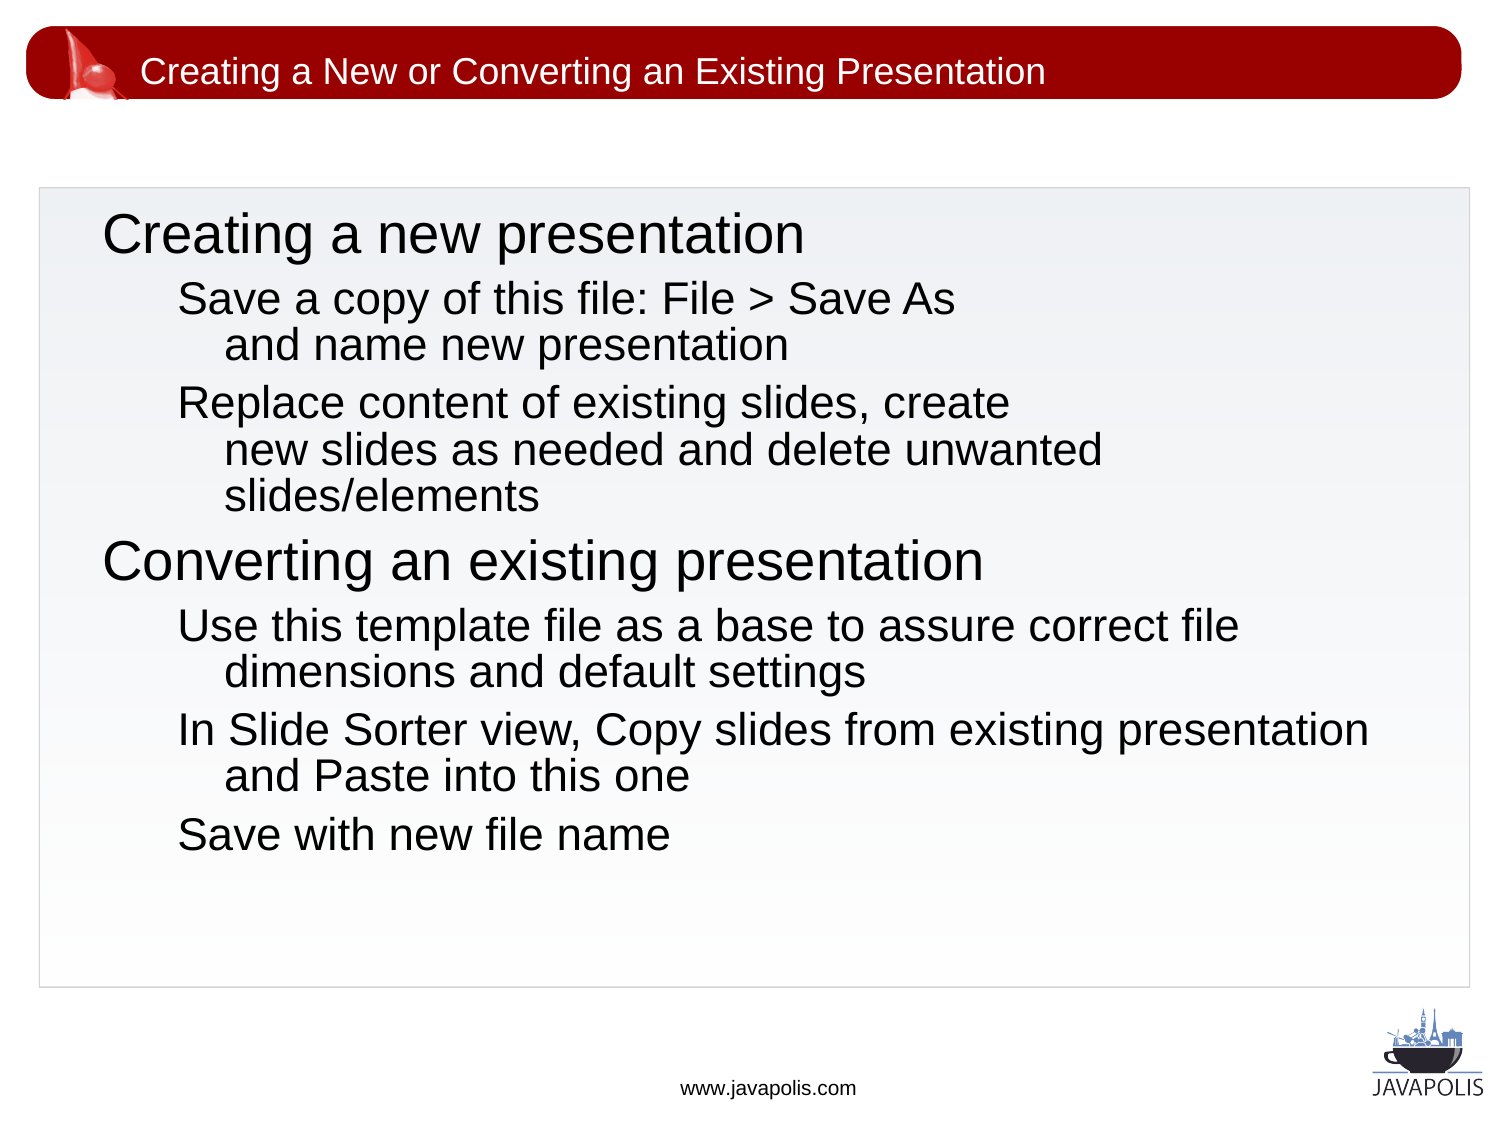

# Creating a New or Converting an Existing Presentation
Creating a new presentation
Save a copy of this file: File > Save As
and name new presentation
Replace content of existing slides, create
new slides as needed and delete unwanted slides/elements
Converting an existing presentation
Use this template file as a base to assure correct file dimensions and default settings
In Slide Sorter view, Copy slides from existing presentation and Paste into this one
Save with new file name